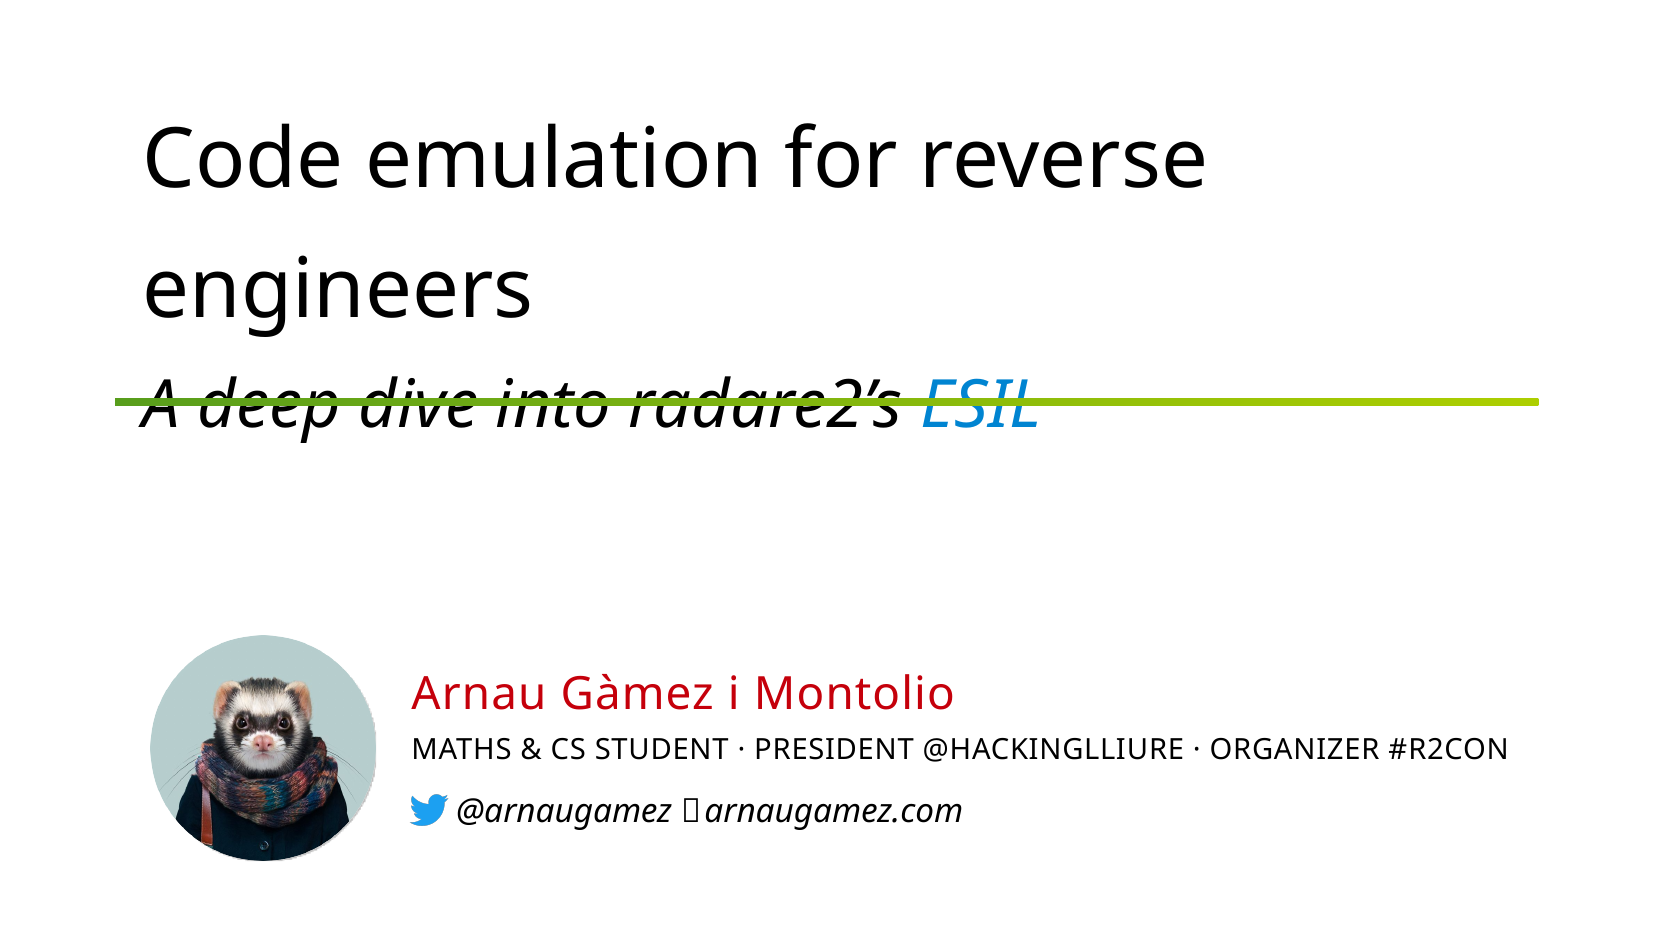

# Code emulation for reverse engineers A deep dive into radare2’s ESIL
Arnau Gàmez i Montolio
MATHS & CS STUDENT · PRESIDENT @HACKINGLLIURE · ORGANIZER #R2CON
🔗 arnaugamez.com
@arnaugamez